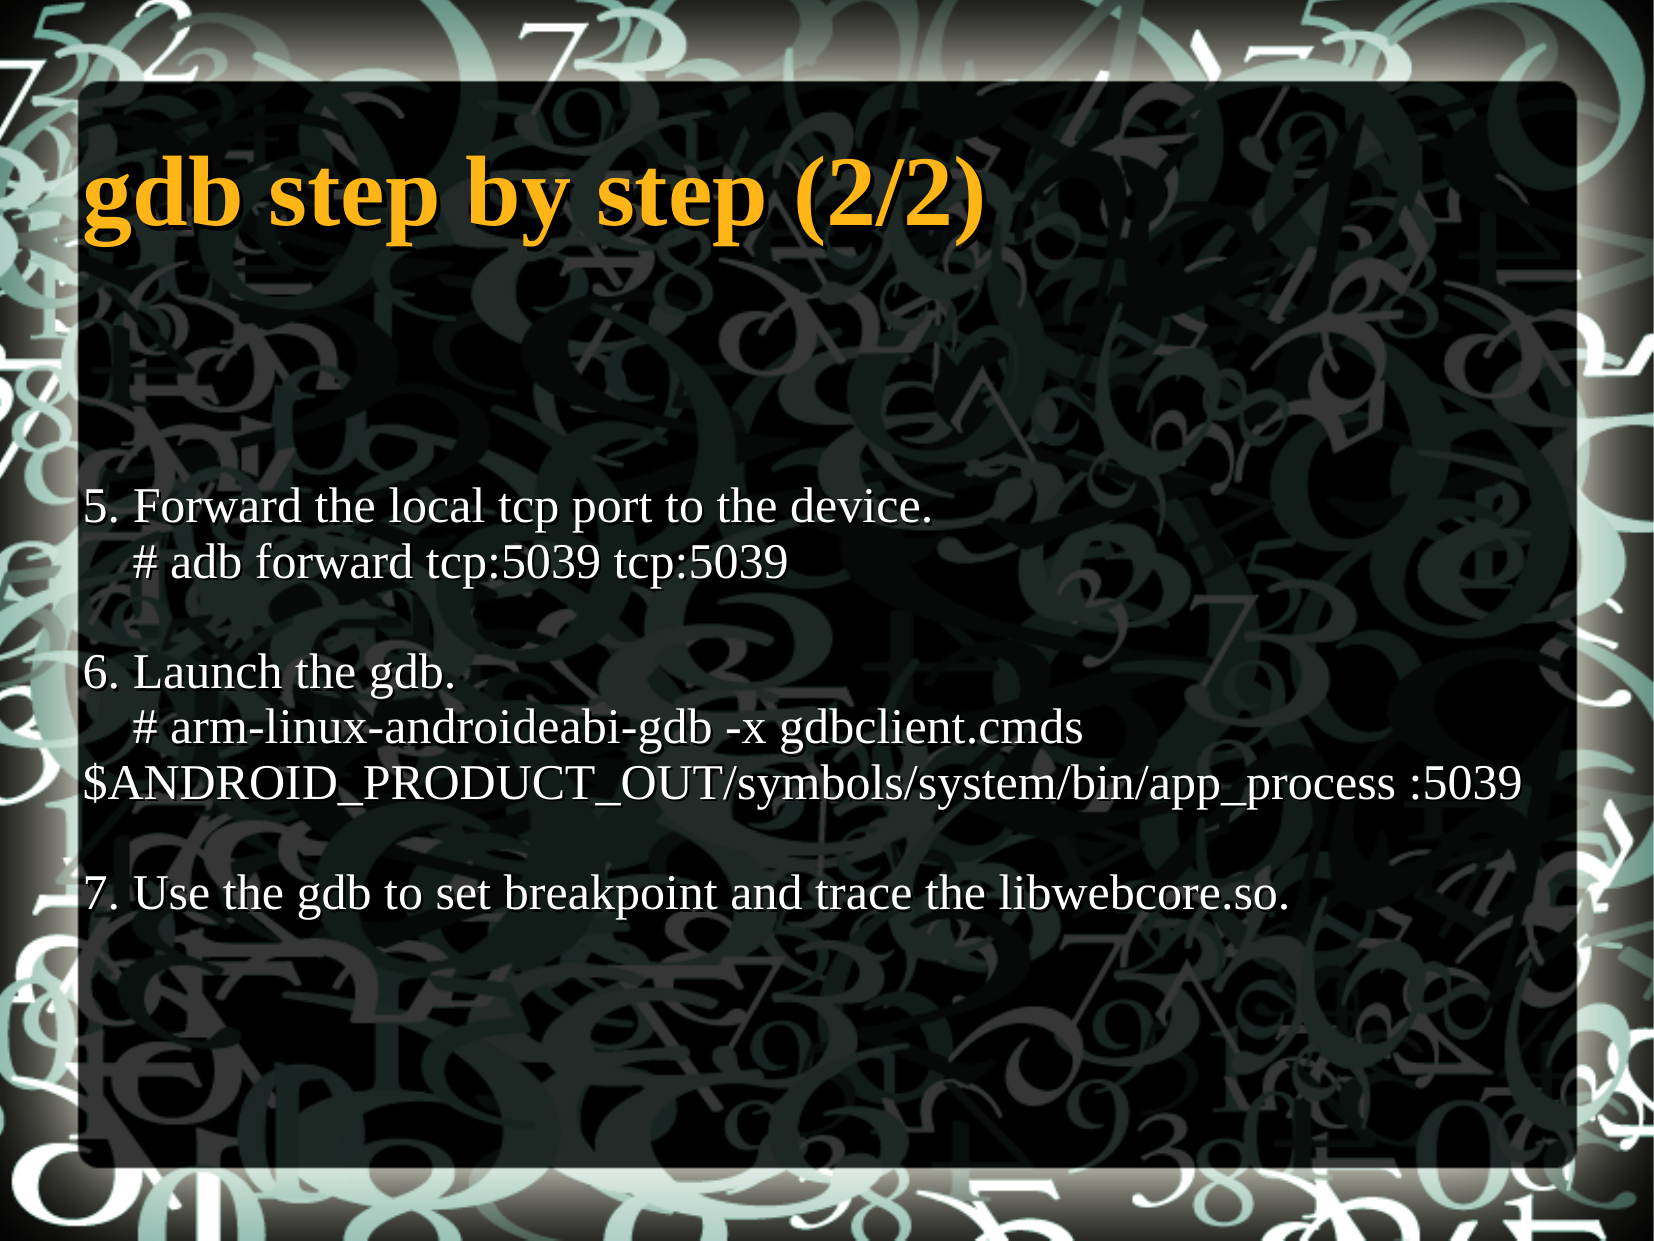

# gdb step by step (2/2)
5. Forward the local tcp port to the device.
 # adb forward tcp:5039 tcp:5039
6. Launch the gdb.
 # arm-linux-androideabi-gdb -x gdbclient.cmds $ANDROID_PRODUCT_OUT/symbols/system/bin/app_process :5039
7. Use the gdb to set breakpoint and trace the libwebcore.so.